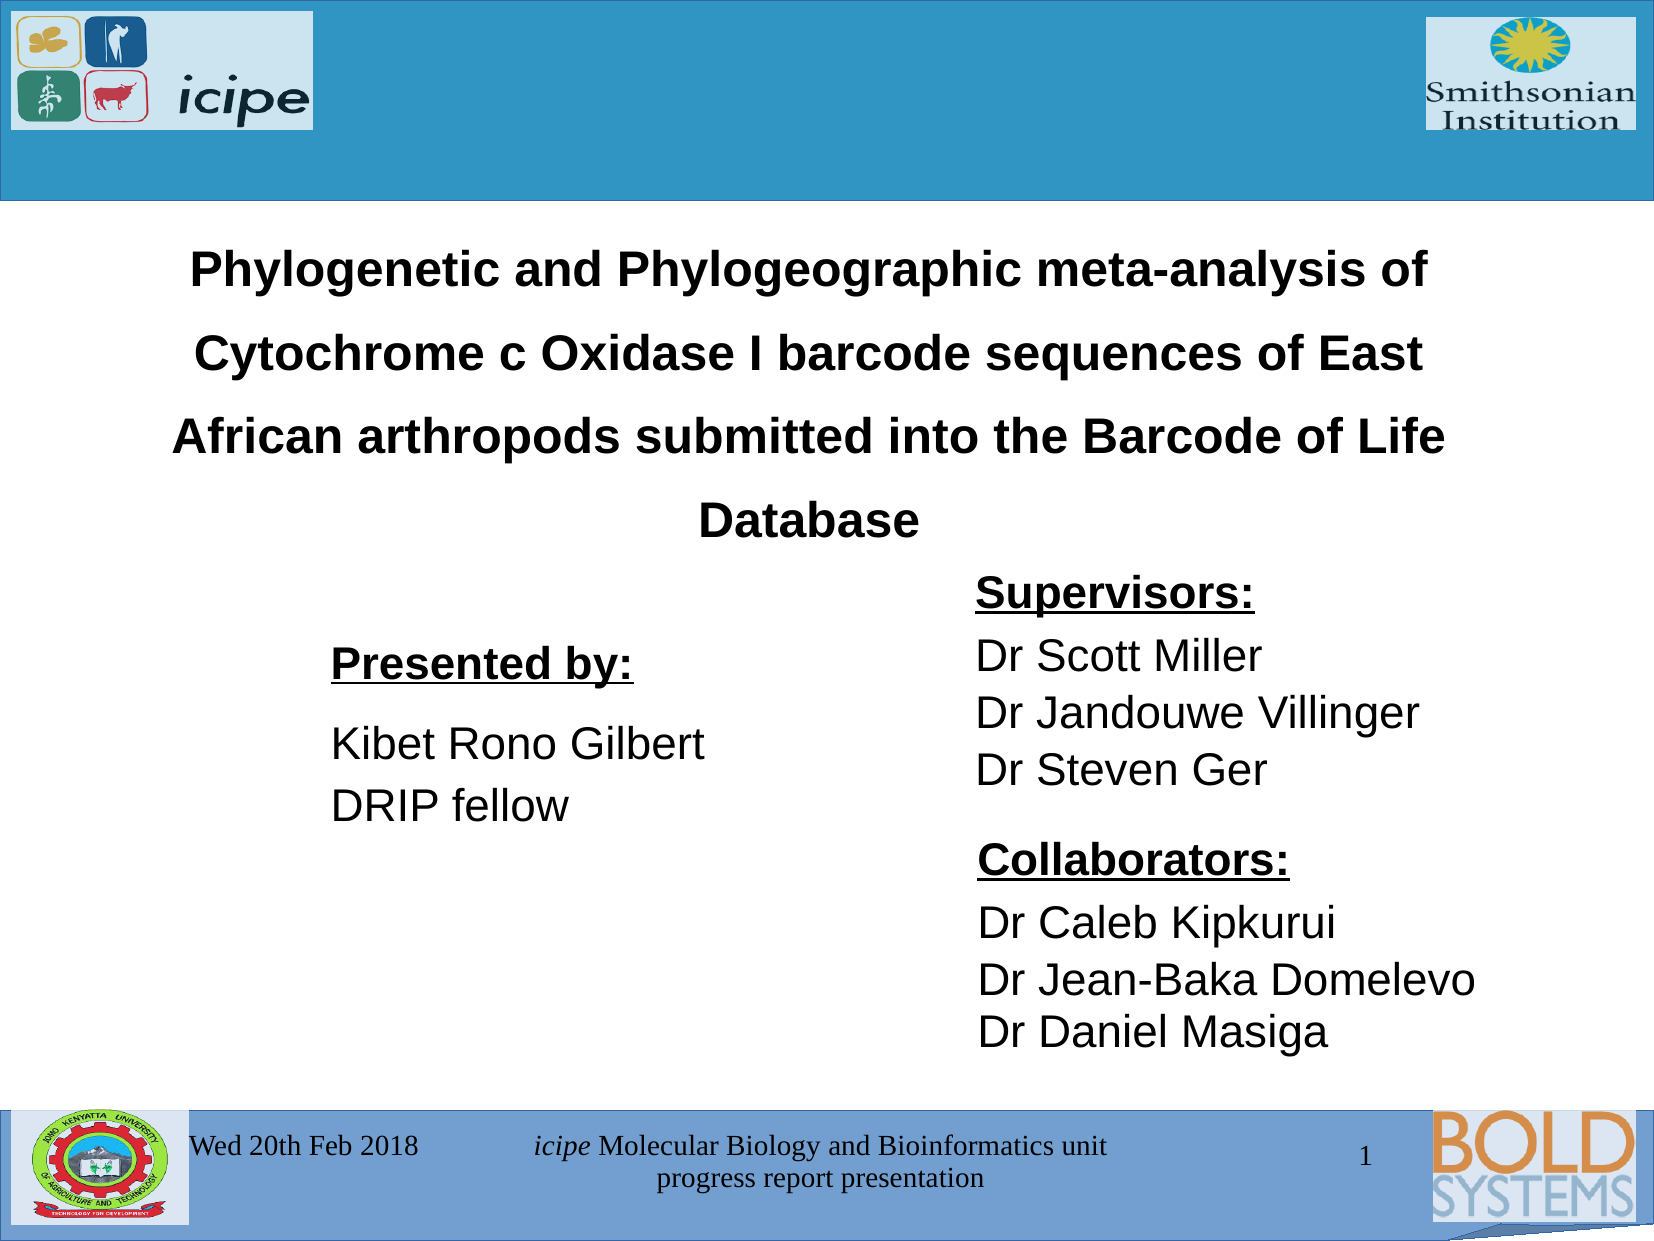

# Phylogenetic and Phylogeographic meta-analysis of Cytochrome c Oxidase I barcode sequences of East African arthropods submitted into the Barcode of Life Database
Supervisors:
Dr Scott Miller
Dr Jandouwe Villinger
Dr Steven Ger
Presented by:
Kibet Rono Gilbert
DRIP fellow
Collaborators:
Dr Caleb Kipkurui
Dr Jean-Baka Domelevo
Dr Daniel Masiga